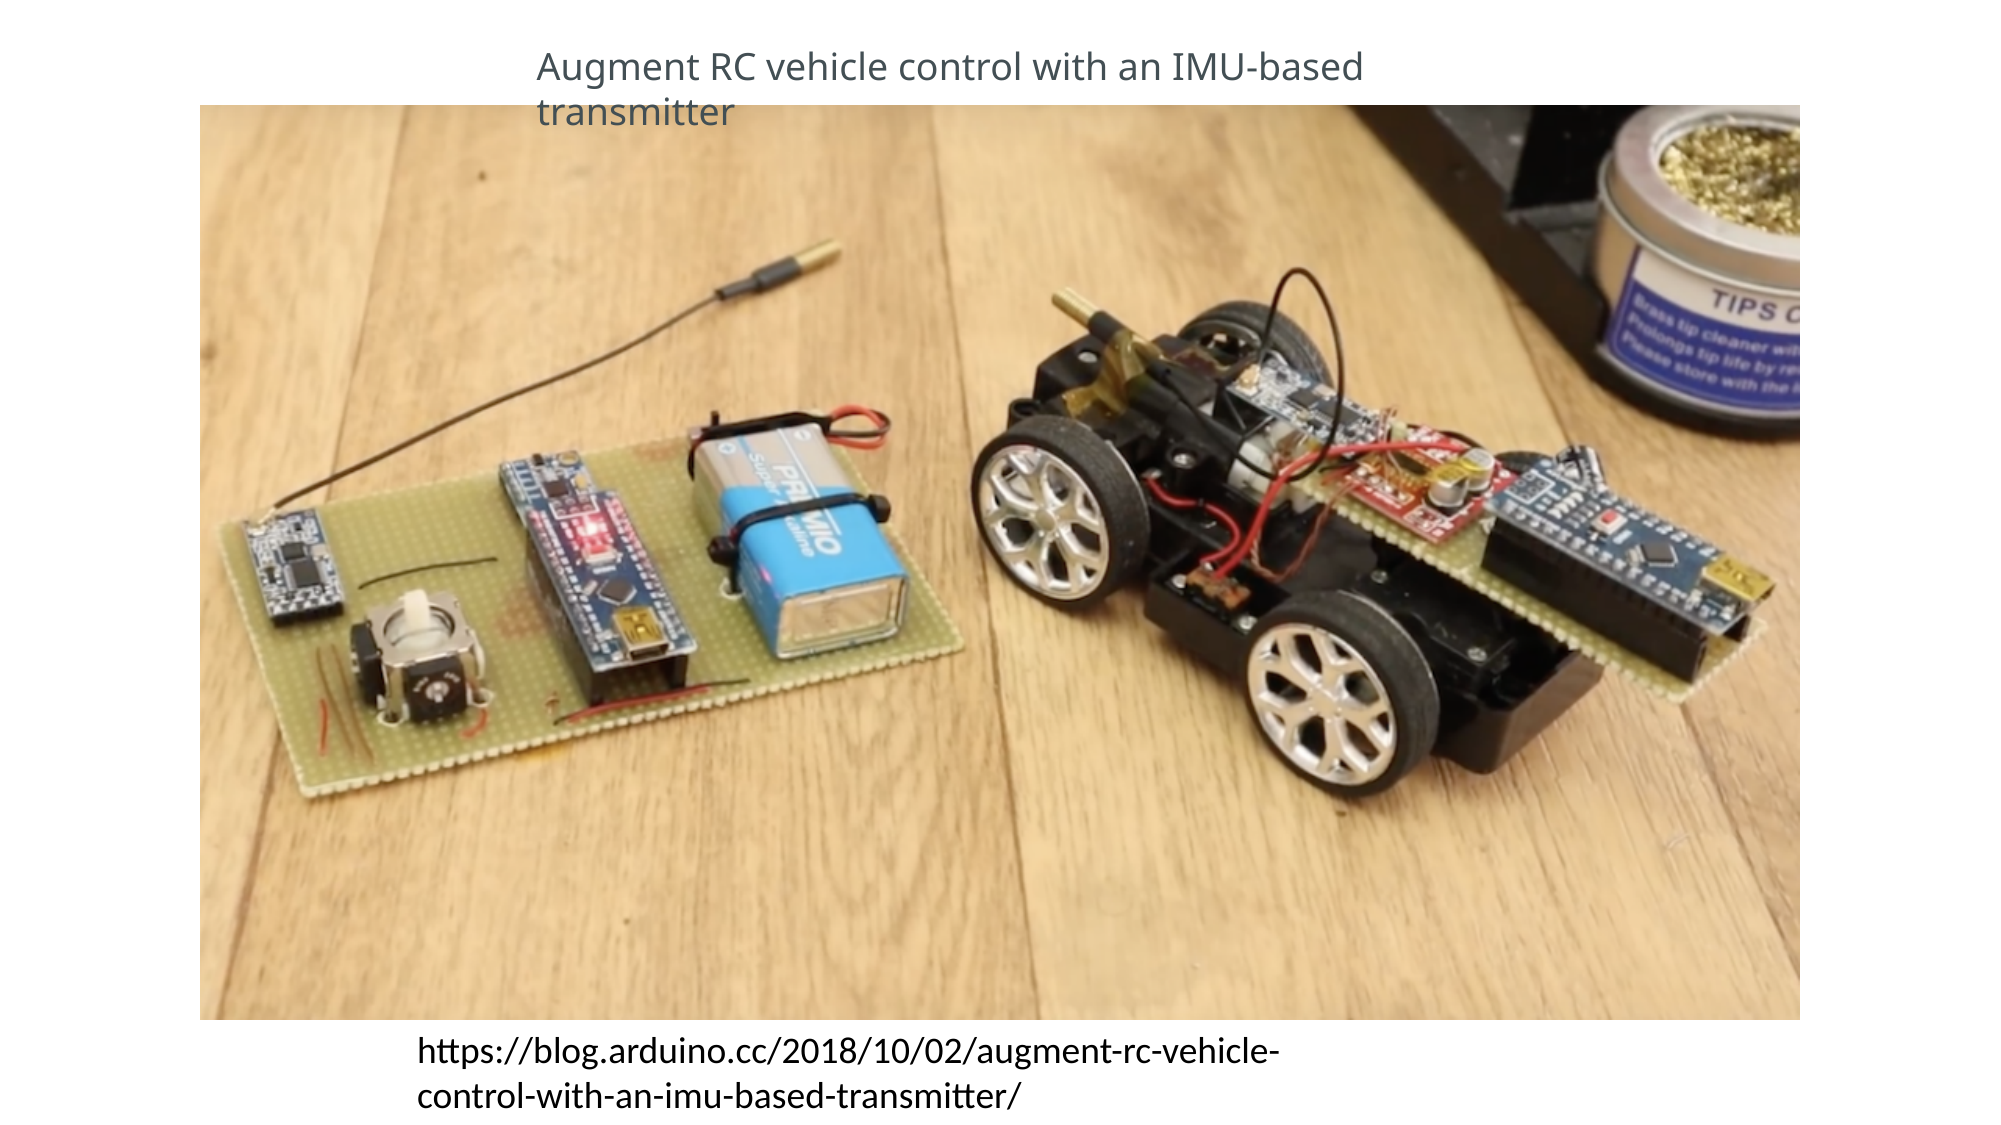

Augment RC vehicle control with an IMU-based transmitter
https://blog.arduino.cc/2018/10/02/augment-rc-vehicle-control-with-an-imu-based-transmitter/